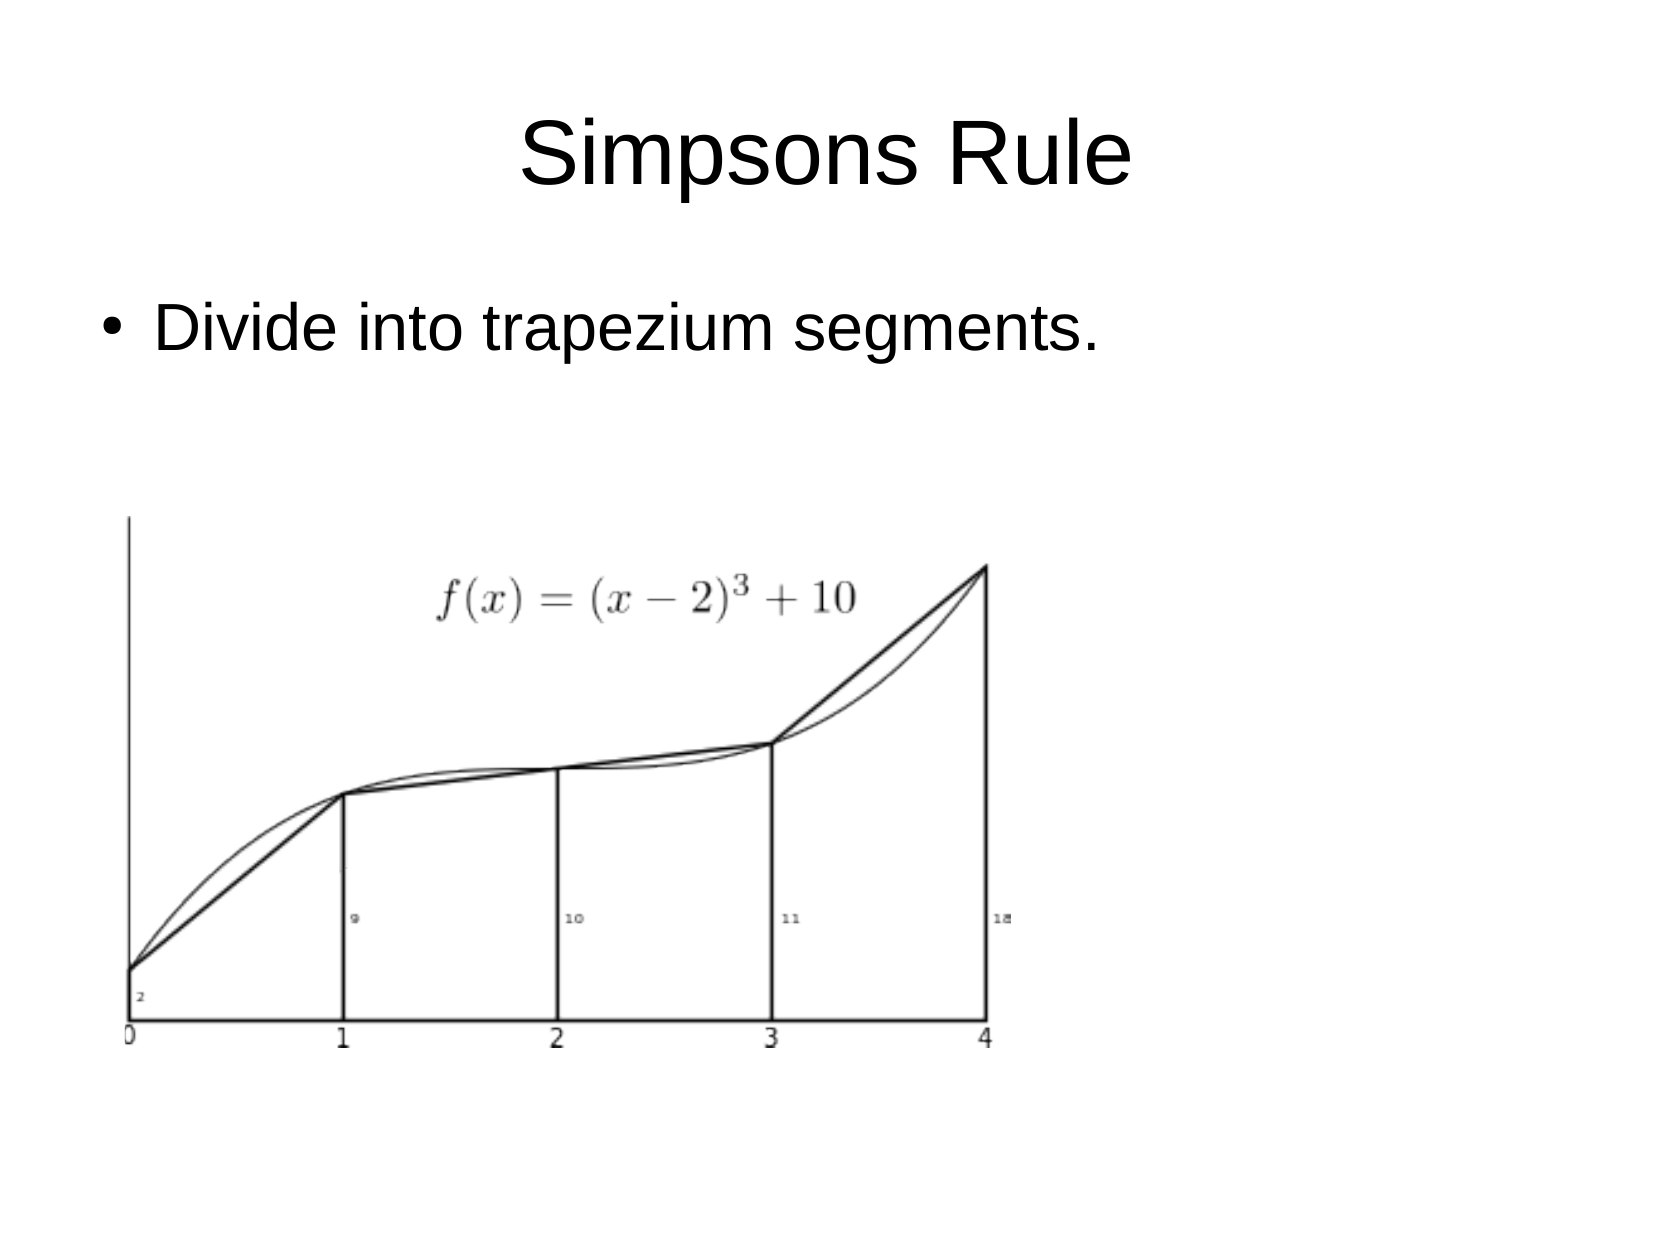

# Simpsons Rule
Divide into trapezium segments.